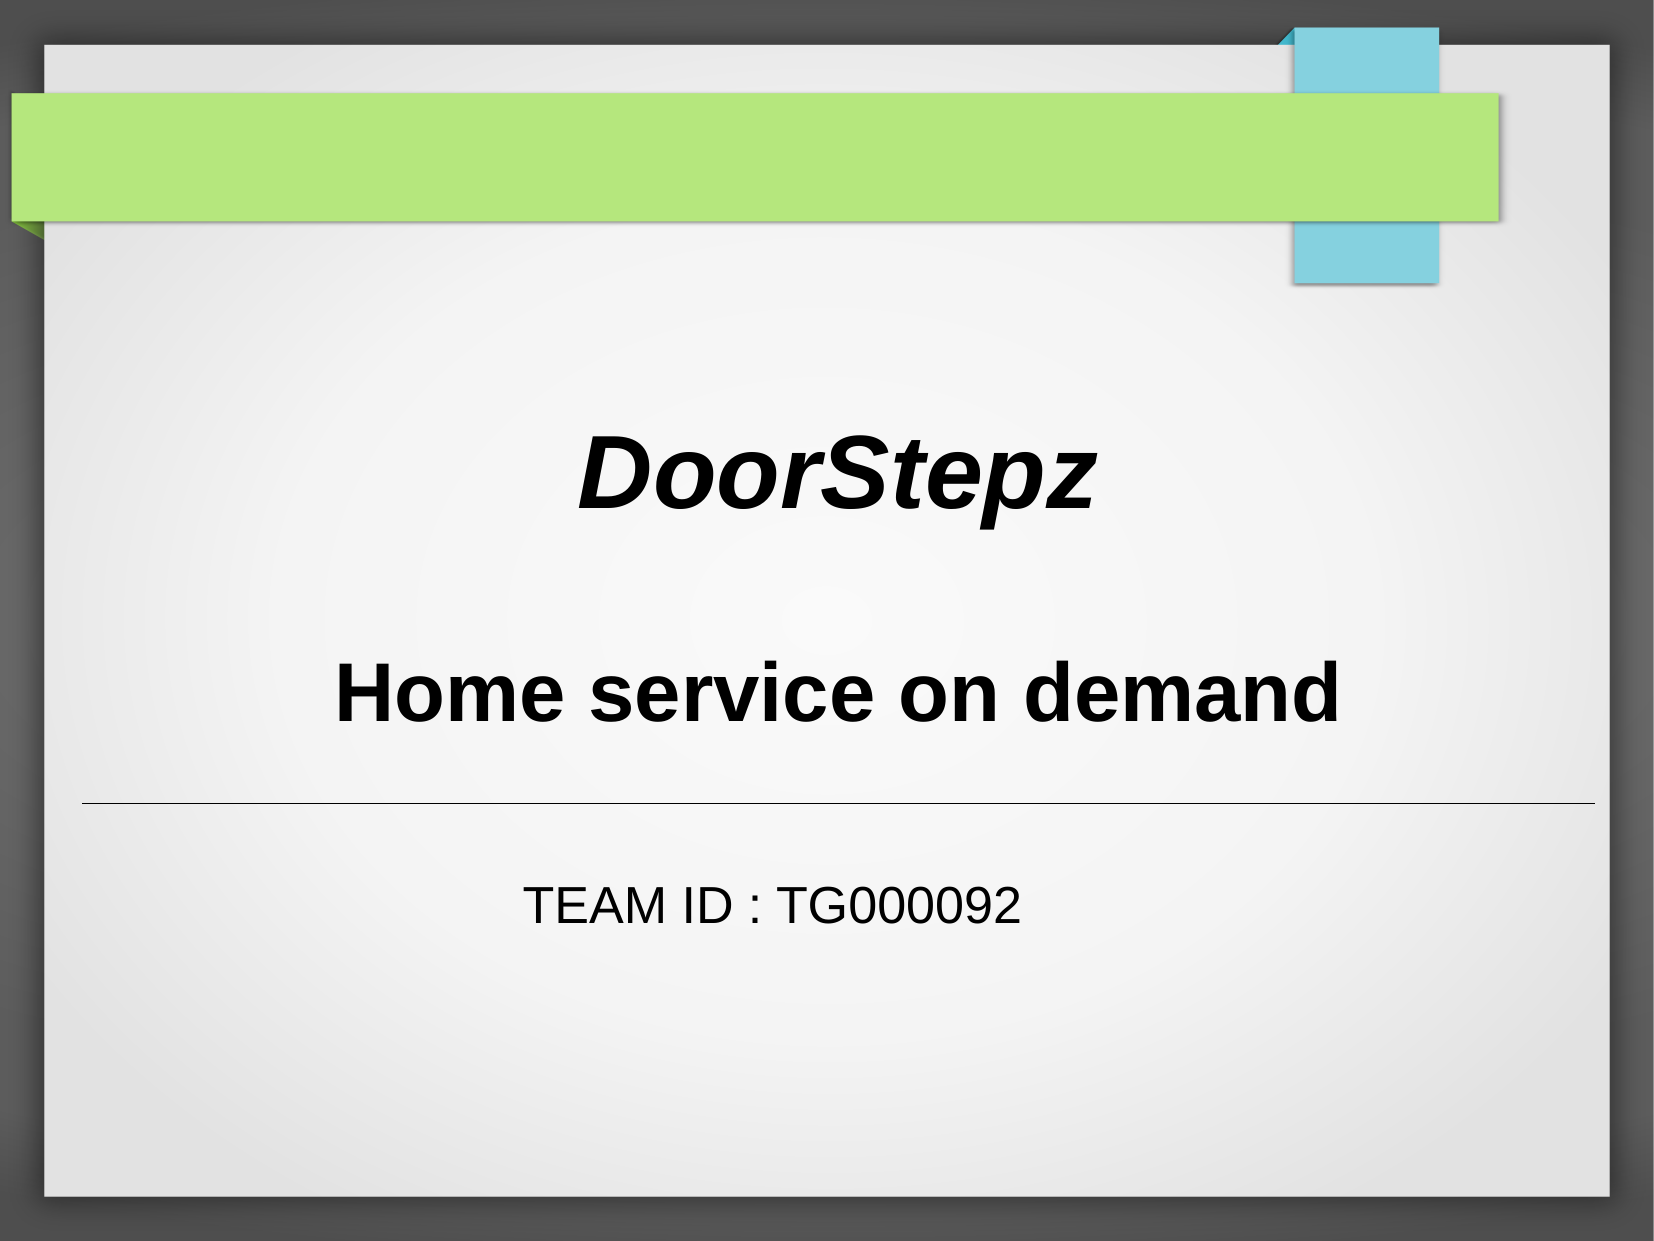

# DoorStepz
Home service on demand
TEAM ID : TG000092